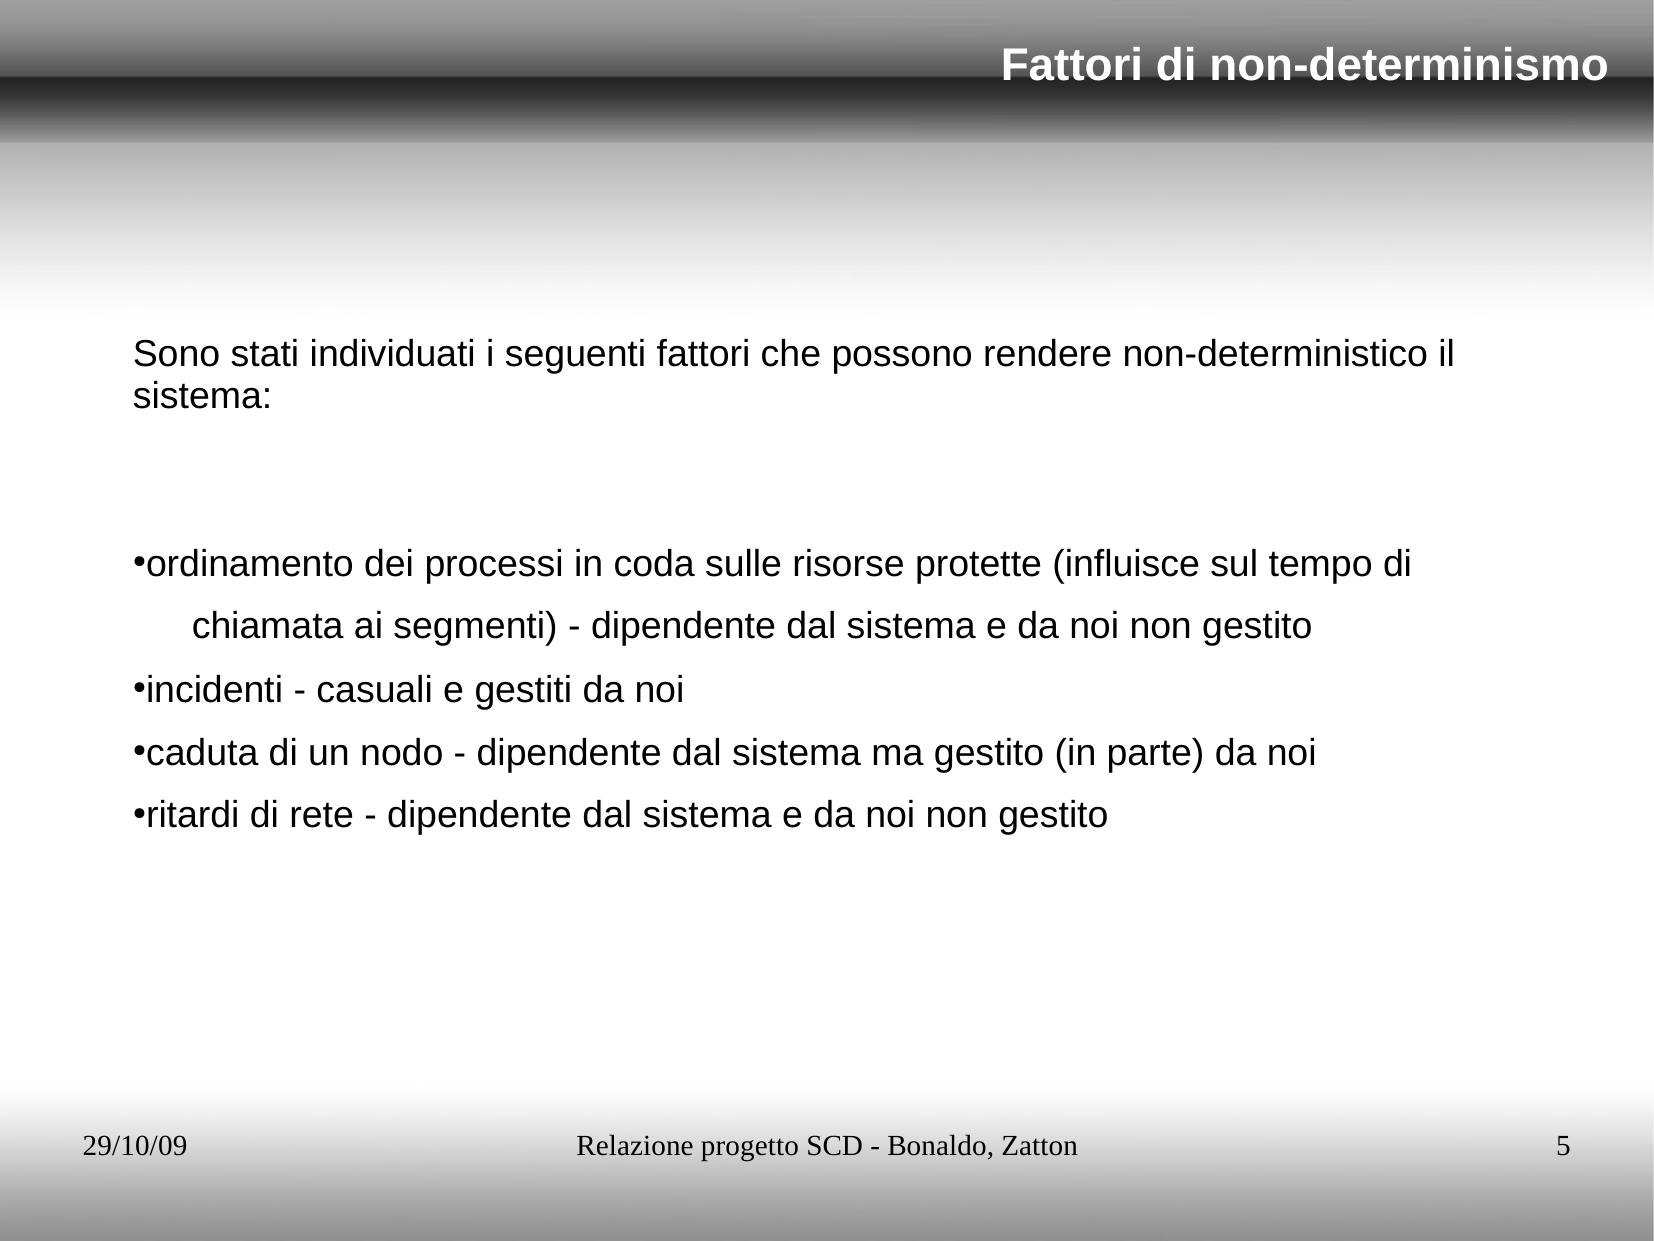

Fattori di non-determinismo
Sono stati individuati i seguenti fattori che possono rendere non-deterministico il sistema:
ordinamento dei processi in coda sulle risorse protette (influisce sul tempo di chiamata ai segmenti) - dipendente dal sistema e da noi non gestito
incidenti - casuali e gestiti da noi
caduta di un nodo - dipendente dal sistema ma gestito (in parte) da noi
ritardi di rete - dipendente dal sistema e da noi non gestito
29/10/09
Relazione progetto SCD - Bonaldo, Zatton
5